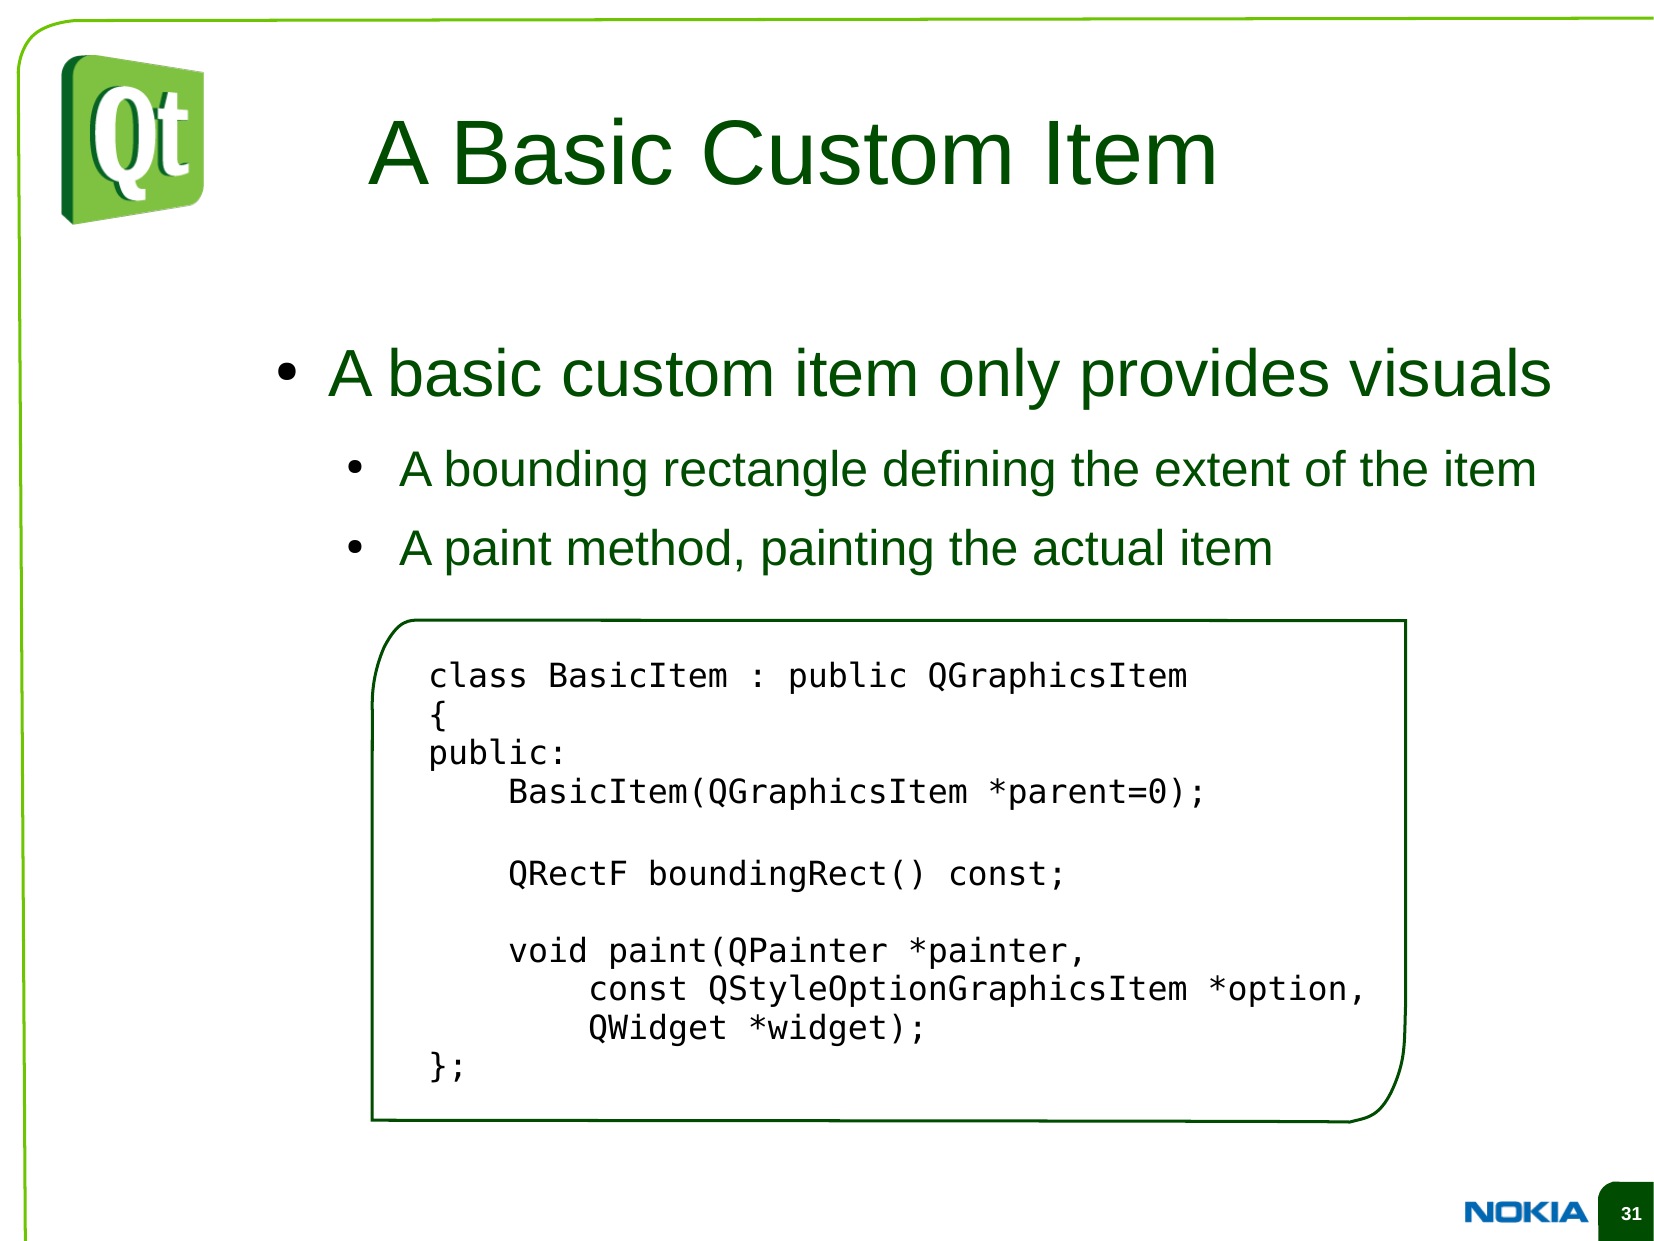

# A Basic Custom Item
A basic custom item only provides visuals
A bounding rectangle defining the extent of the item
A paint method, painting the actual item
class BasicItem : public QGraphicsItem
{
public:
 BasicItem(QGraphicsItem *parent=0);
 QRectF boundingRect() const;
 void paint(QPainter *painter,
 const QStyleOptionGraphicsItem *option,
 QWidget *widget);
};